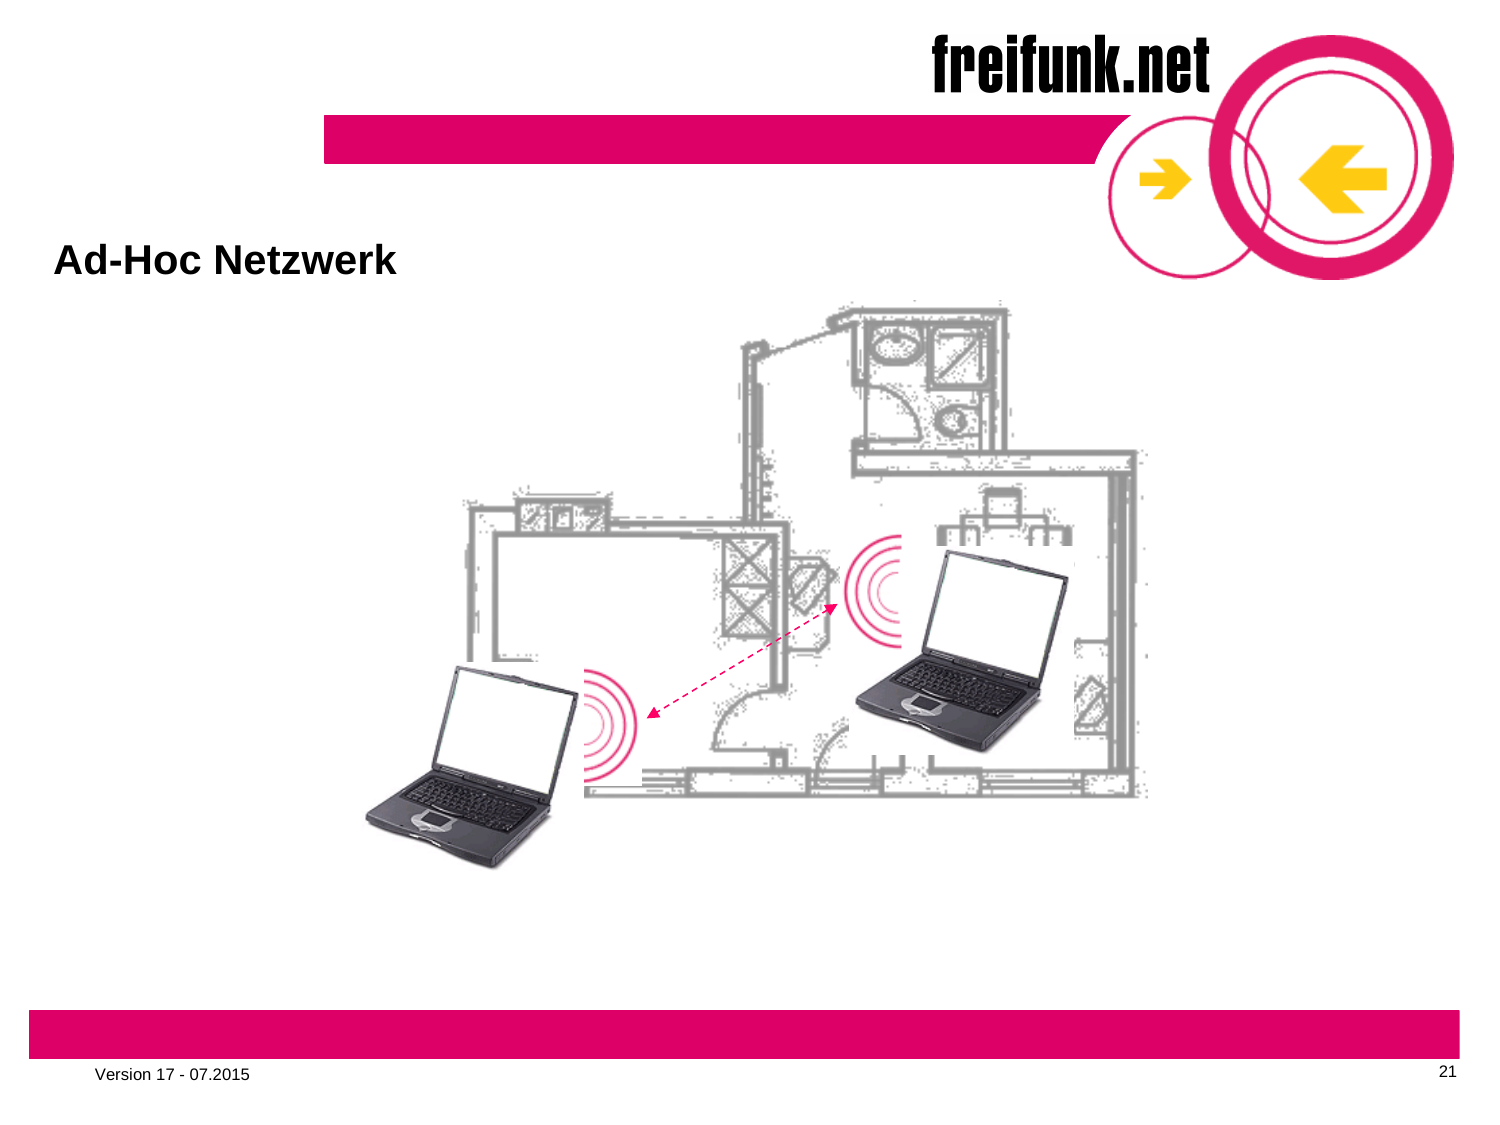

Ad-Hoc Netzwerk
21
Version 17 - 07.2015